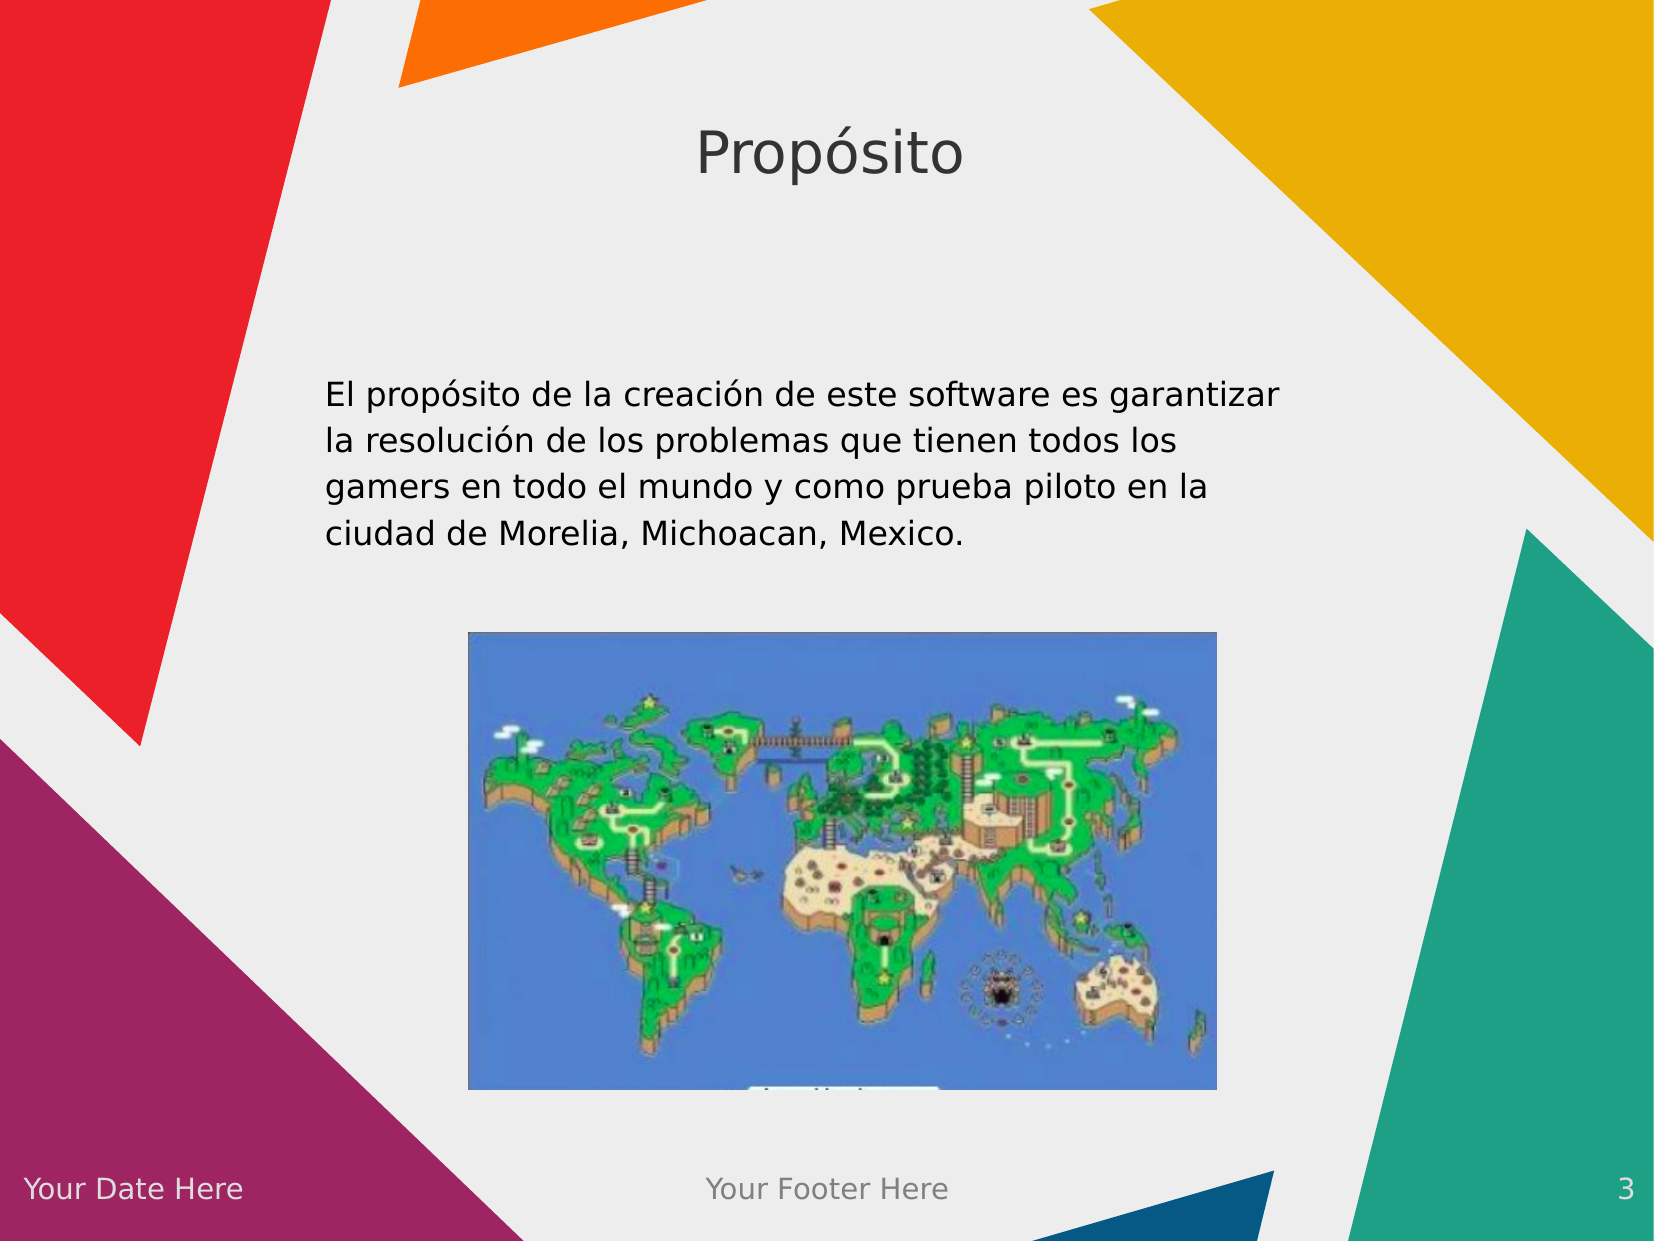

# Propósito
El propósito de la creación de este software es garantizar la resolución de los problemas que tienen todos los gamers en todo el mundo y como prueba piloto en la ciudad de Morelia, Michoacan, Mexico.
Your Date Here
Your Footer Here
3